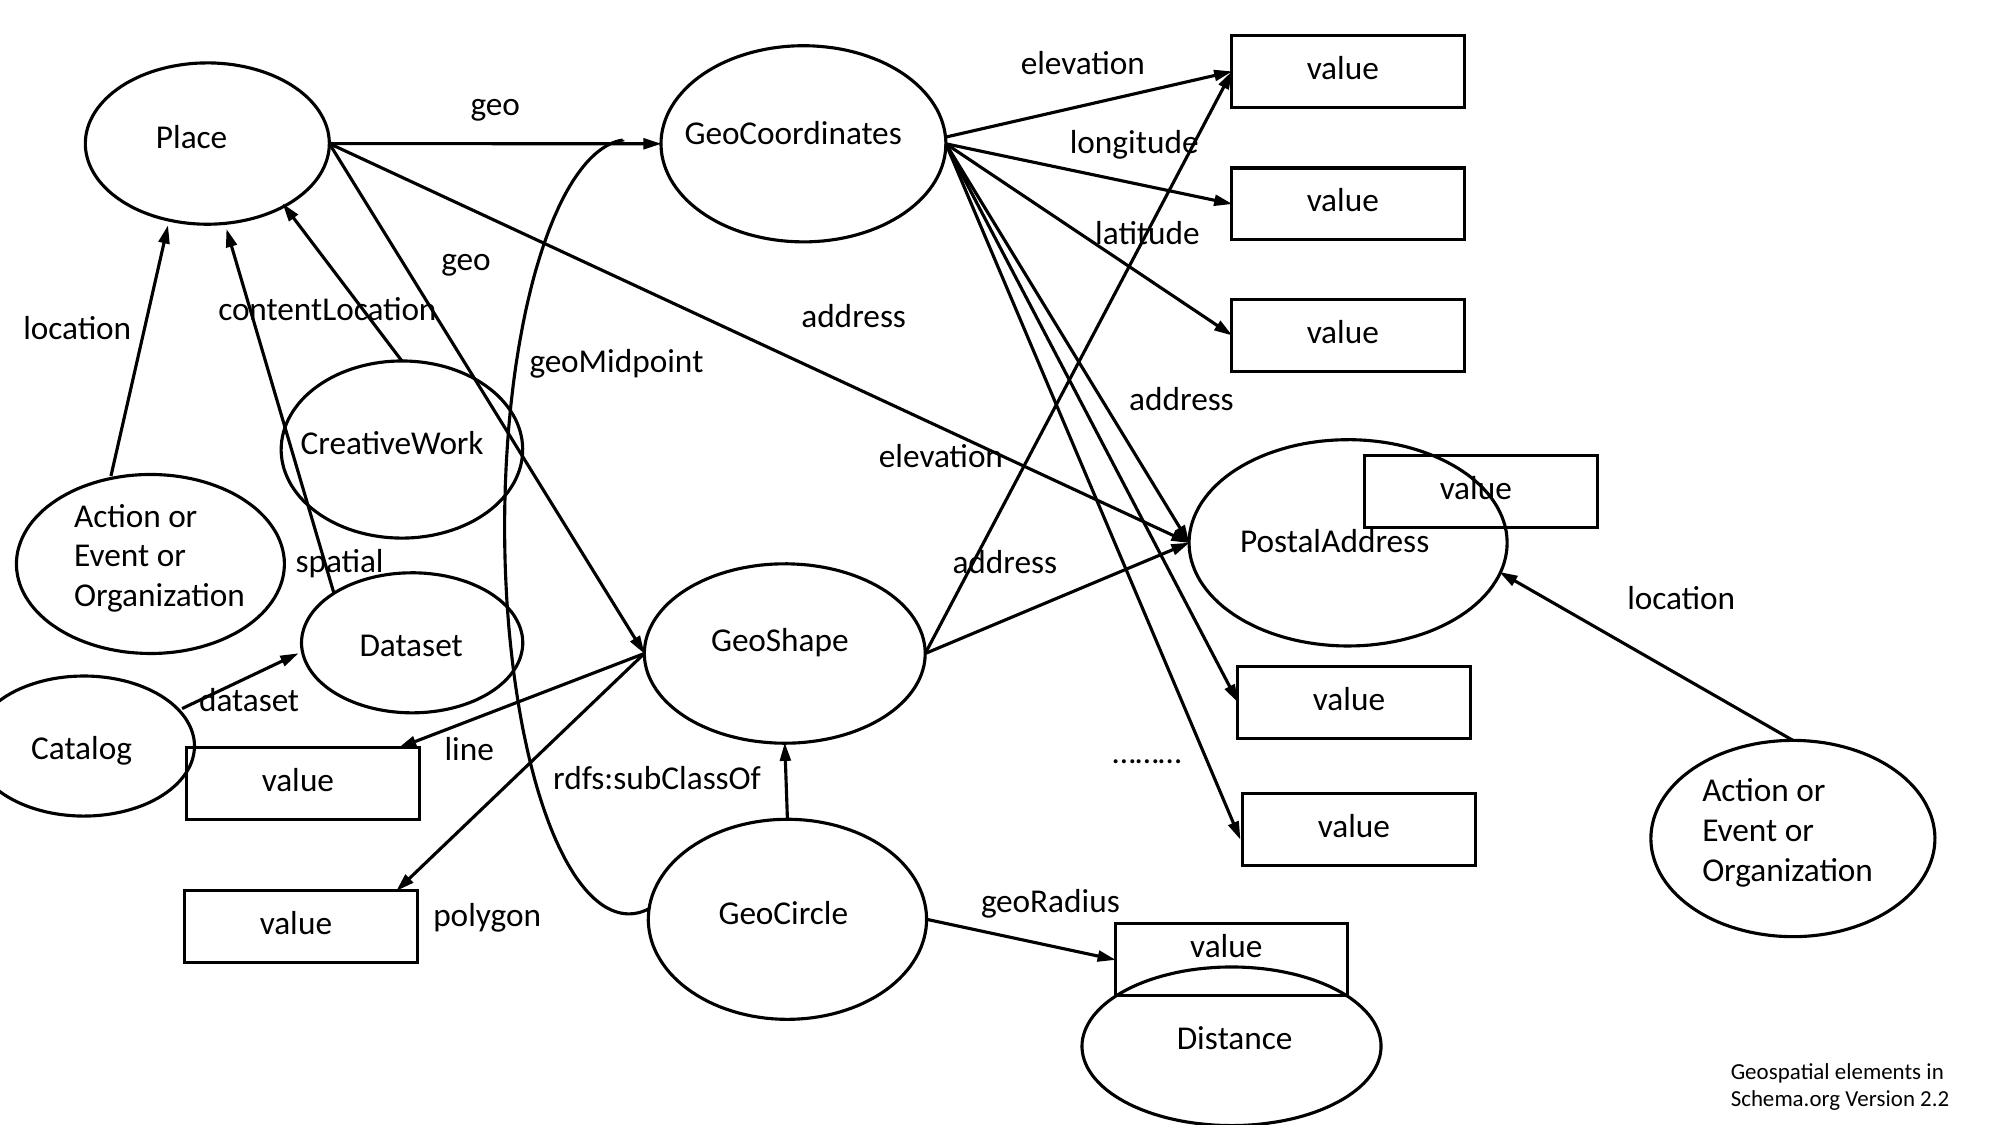

elevation
value
geo
GeoCoordinates
Place
longitude
value
latitude
geo
contentLocation
address
location
value
geoMidpoint
address
CreativeWork
elevation
PostalAddress
value
Action or
Event or
Organization
spatial
address
location
GeoShape
Dataset
value
dataset
Catalog
line
………
value
rdfs:subClassOf
Action or
Event or
Organization
value
geoRadius
GeoCircle
polygon
value
value
Distance
Geospatial elements in
Schema.org Version 2.2